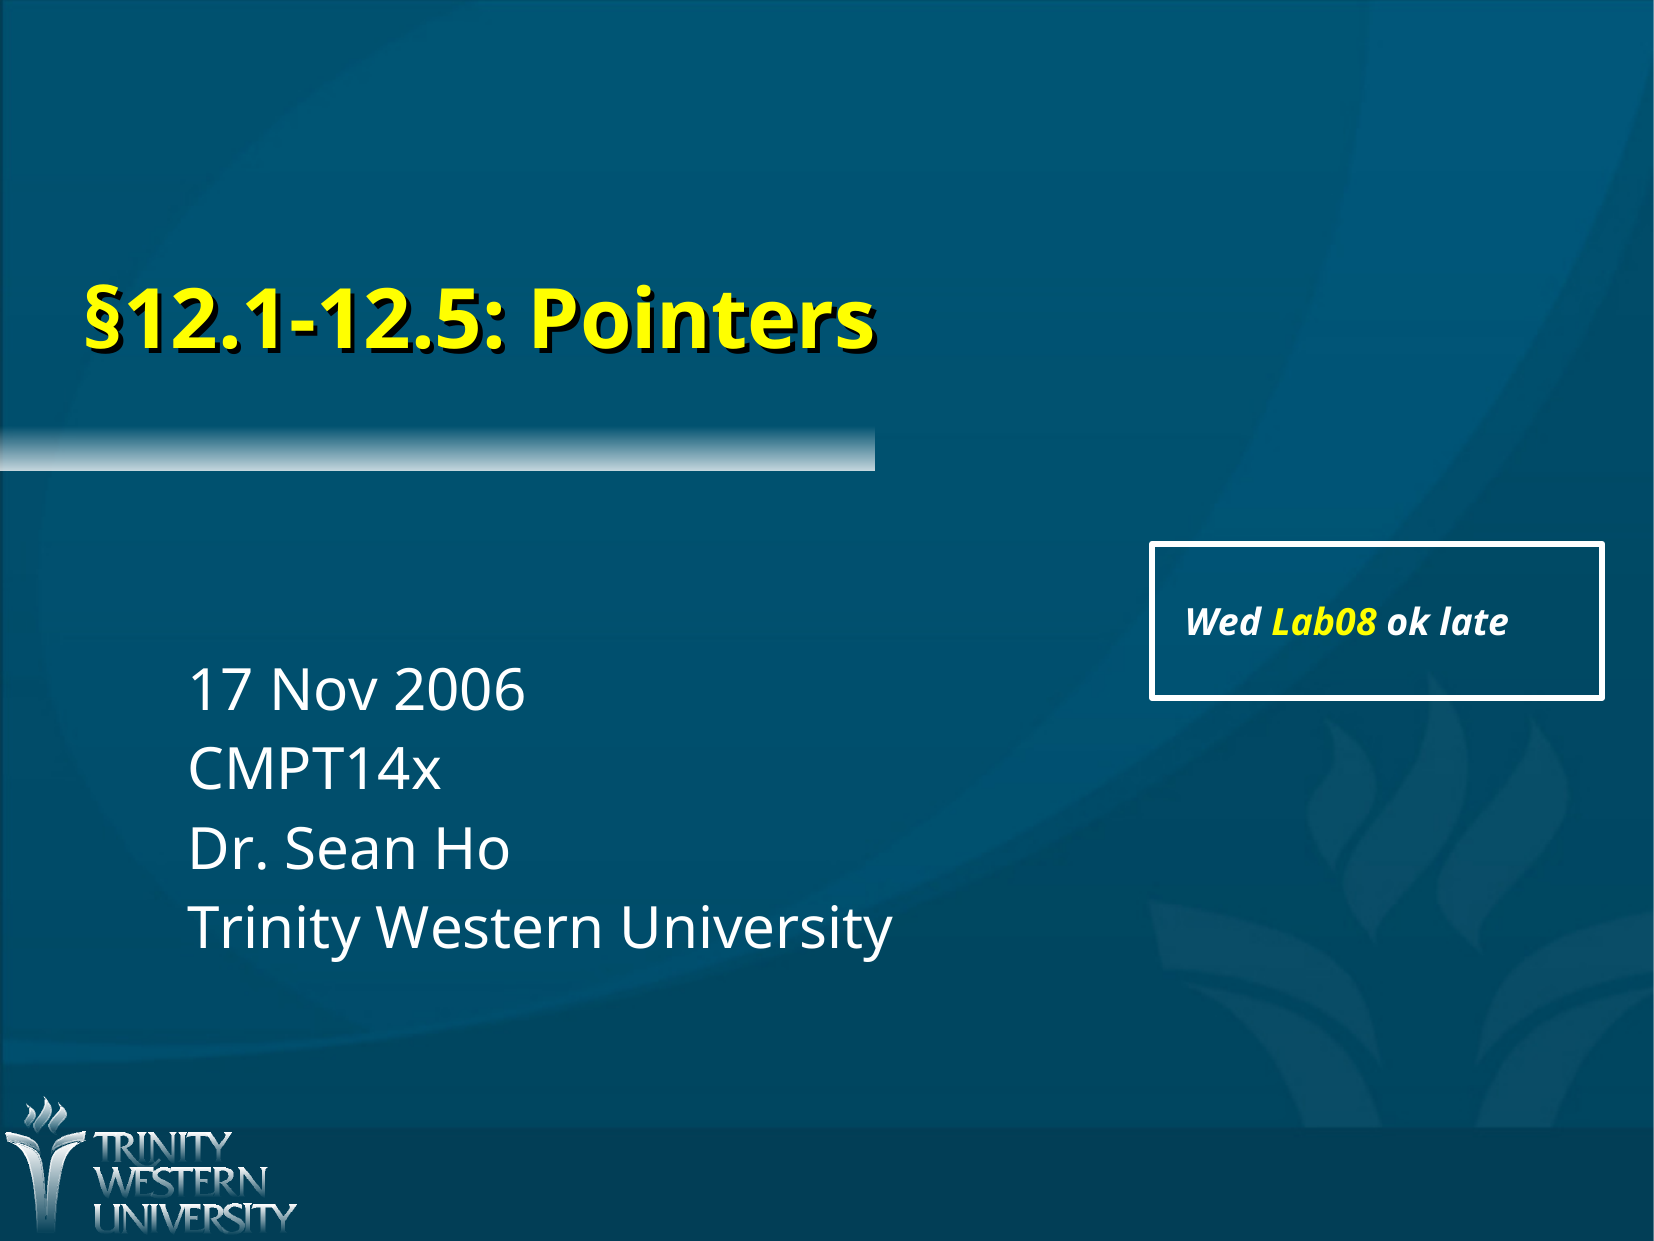

# §12.1-12.5: Pointers
17 Nov 2006
CMPT14x
Dr. Sean Ho
Trinity Western University
Wed Lab08 ok late